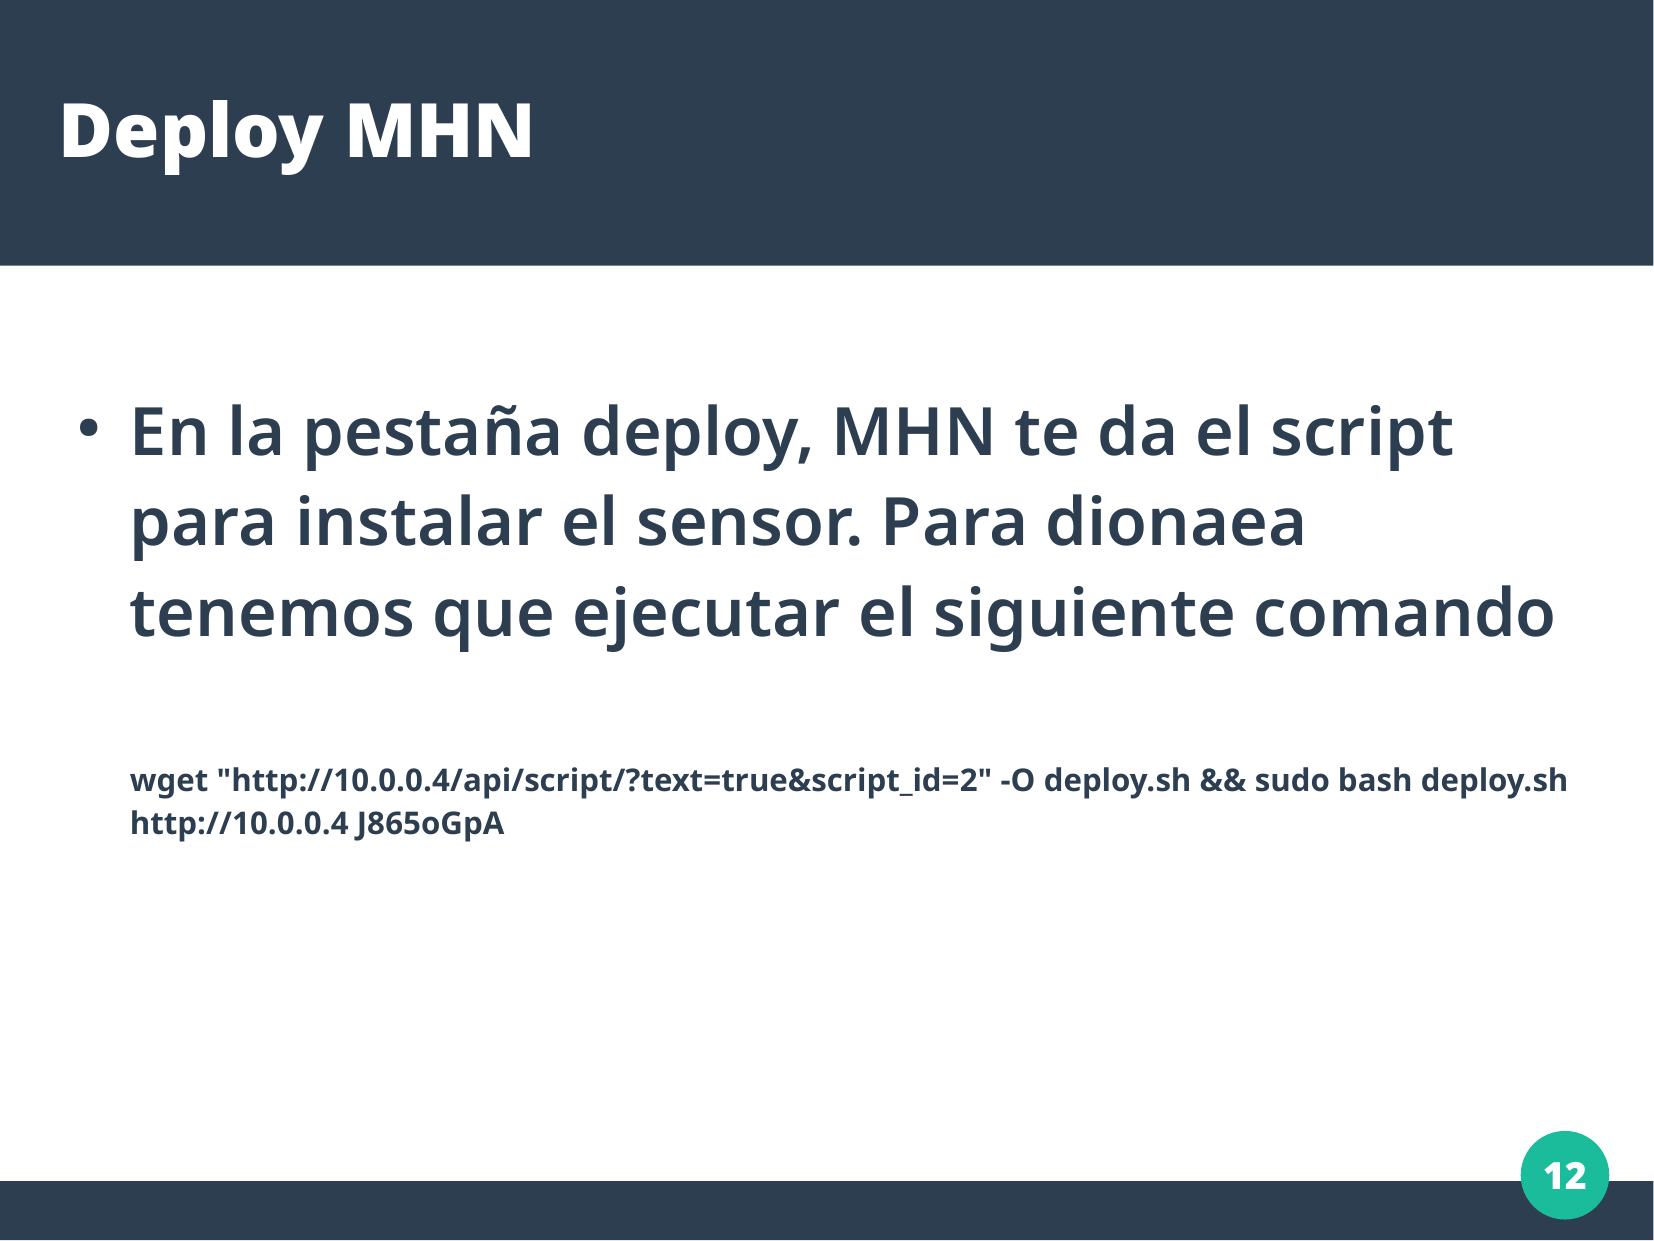

# Deploy MHN
En la pestaña deploy, MHN te da el script para instalar el sensor. Para dionaea tenemos que ejecutar el siguiente comando
wget "http://10.0.0.4/api/script/?text=true&script_id=2" -O deploy.sh && sudo bash deploy.sh http://10.0.0.4 J865oGpA
12